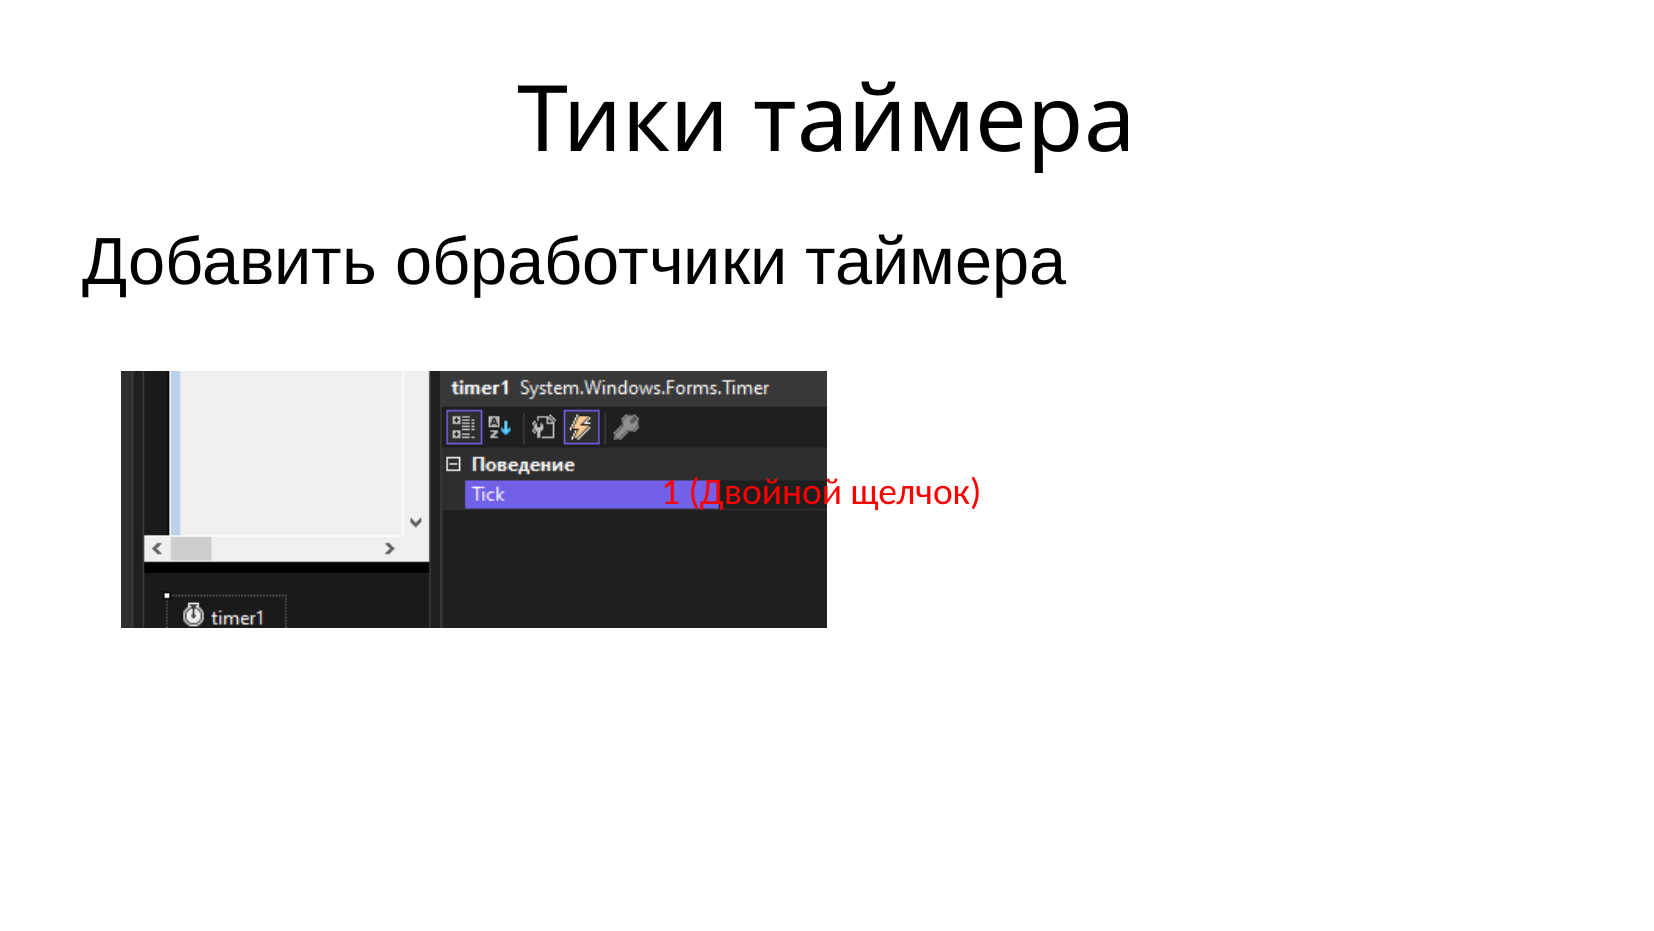

# Тики таймера
Добавить обработчики таймера
1 (Двойной щелчок)